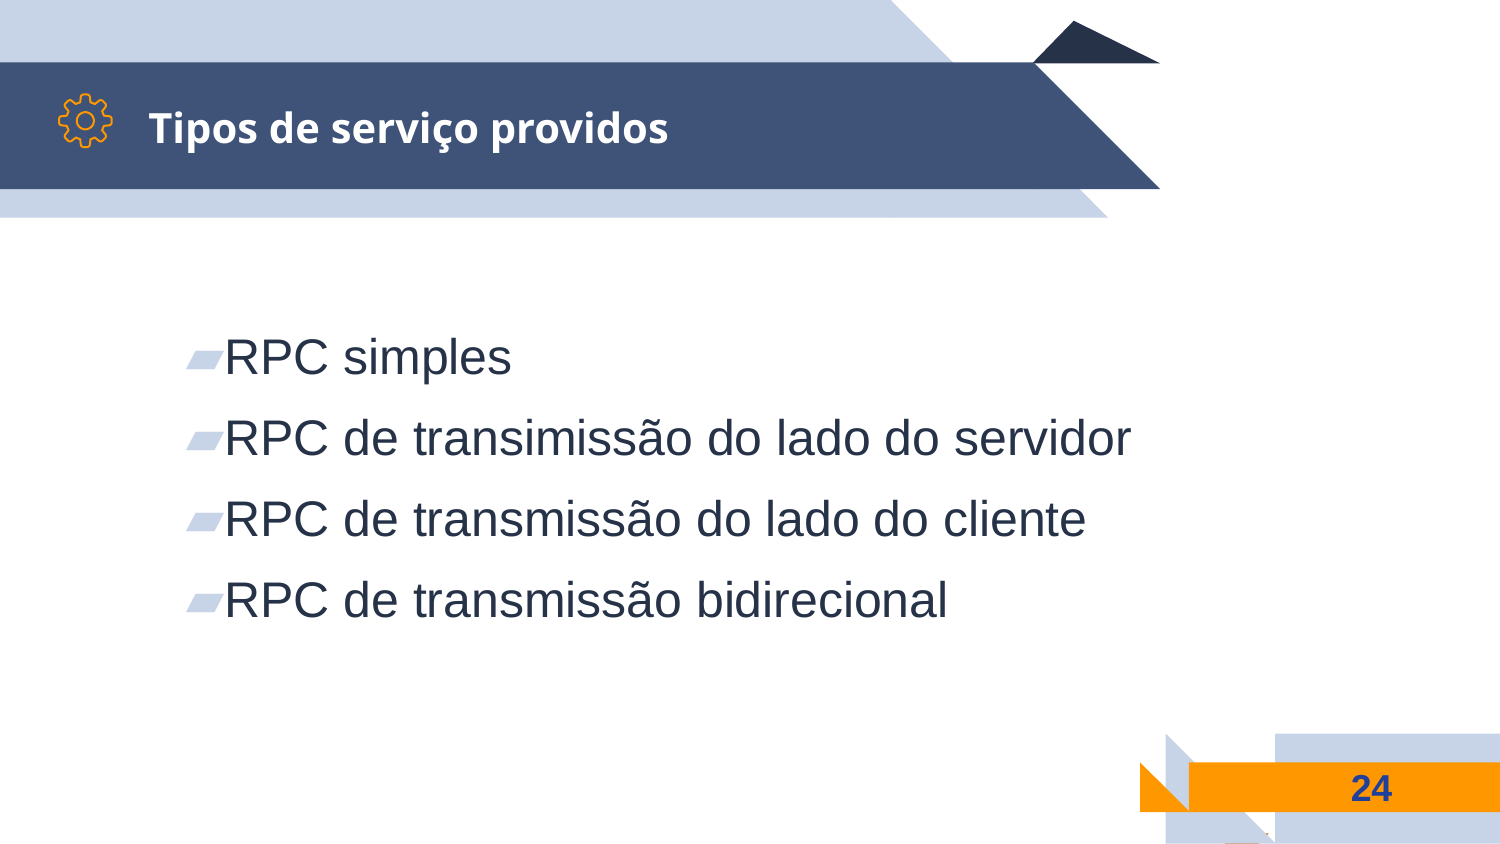

Tipos de serviço providos
RPC simples
RPC de transimissão do lado do servidor
RPC de transmissão do lado do cliente
RPC de transmissão bidirecional
24